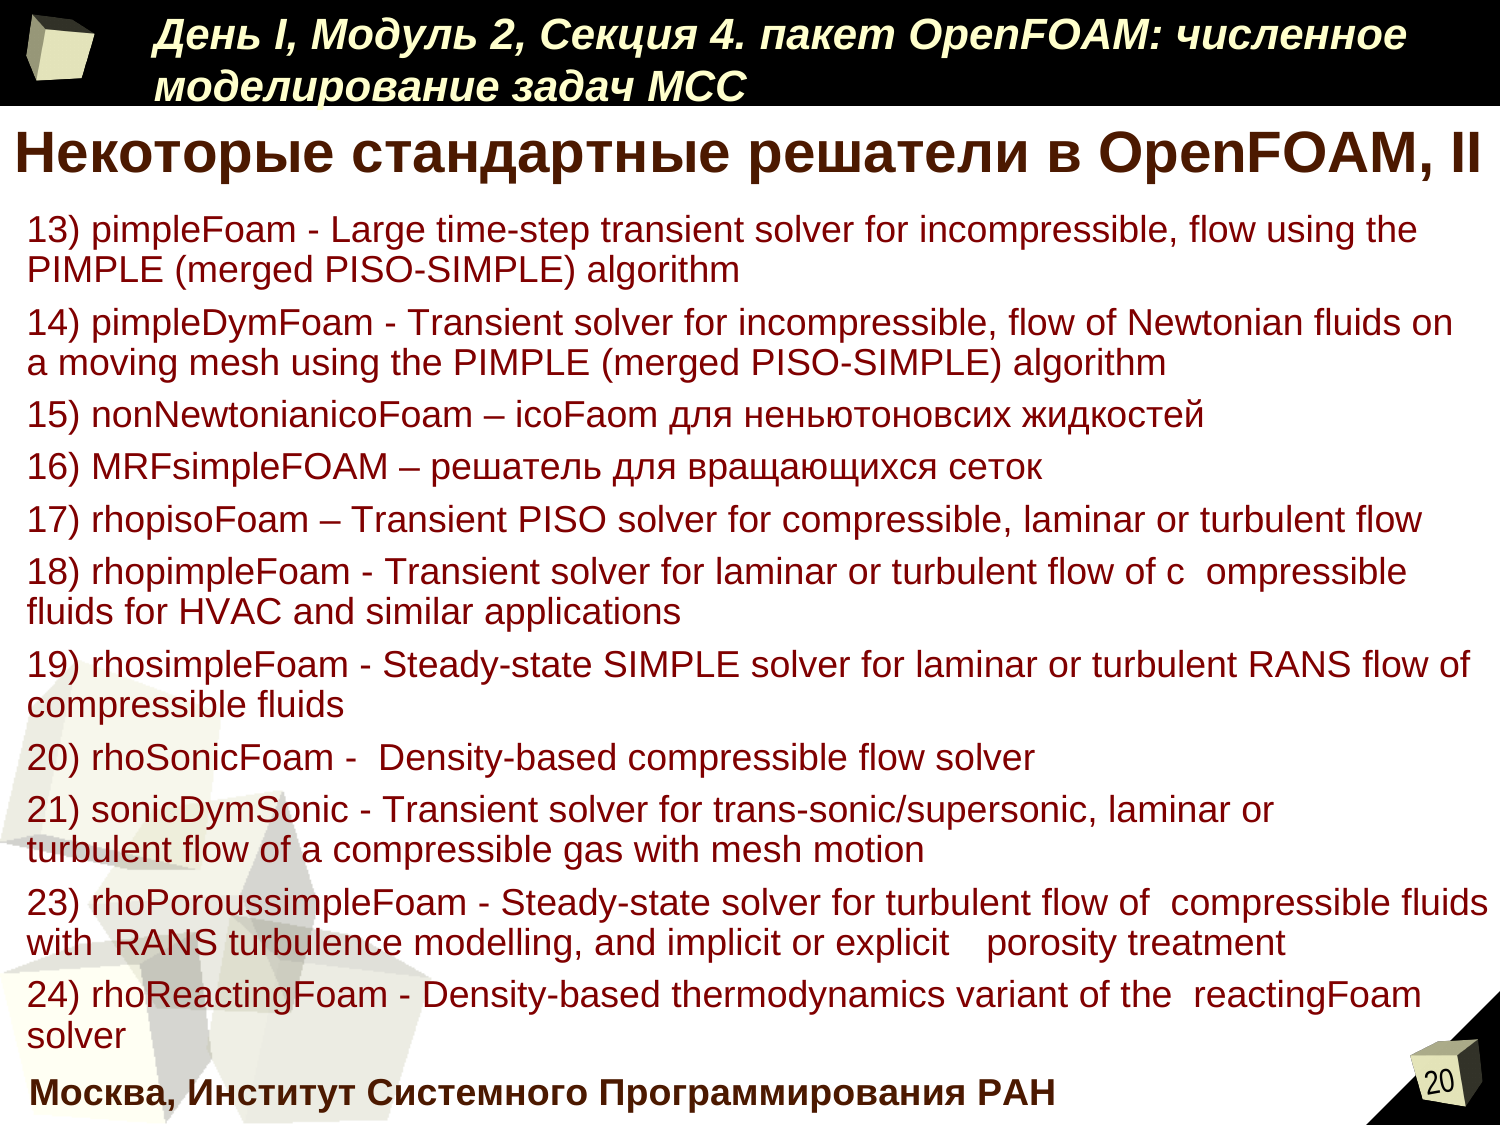

Некоторые стандартные решатели в OpenFOAM, II
# 13) pimpleFoam - Large time-step transient solver for incompressible, flow using the PIMPLE (merged PISO-SIMPLE) algorithm
14) pimpleDymFoam - Transient solver for incompressible, flow of Newtonian fluids on a moving mesh using the PIMPLE (merged PISO-SIMPLE) algorithm
15) nonNewtonianicoFoam – icoFaom для неньютоновсих жидкостей
16) MRFsimpleFOAM – решатель для вращающихся сеток
17) rhopisoFoam – Transient PISO solver for compressible, laminar or turbulent flow
18) rhopimpleFoam - Transient solver for laminar or turbulent flow of c ompressible fluids for HVAC and similar applications
19) rhosimpleFoam - Steady-state SIMPLE solver for laminar or turbulent RANS flow of compressible fluids
20) rhoSonicFoam - Density-based compressible flow solver
21) sonicDymSonic - Transient solver for trans-sonic/supersonic, laminar or 		turbulent flow of a compressible gas with mesh motion
23) rhoPoroussimpleFoam - Steady-state solver for turbulent flow of compressible fluids with RANS turbulence modelling, and implicit or explicit 	porosity treatment
24) rhoReactingFoam - Density-based thermodynamics variant of the reactingFoam solver